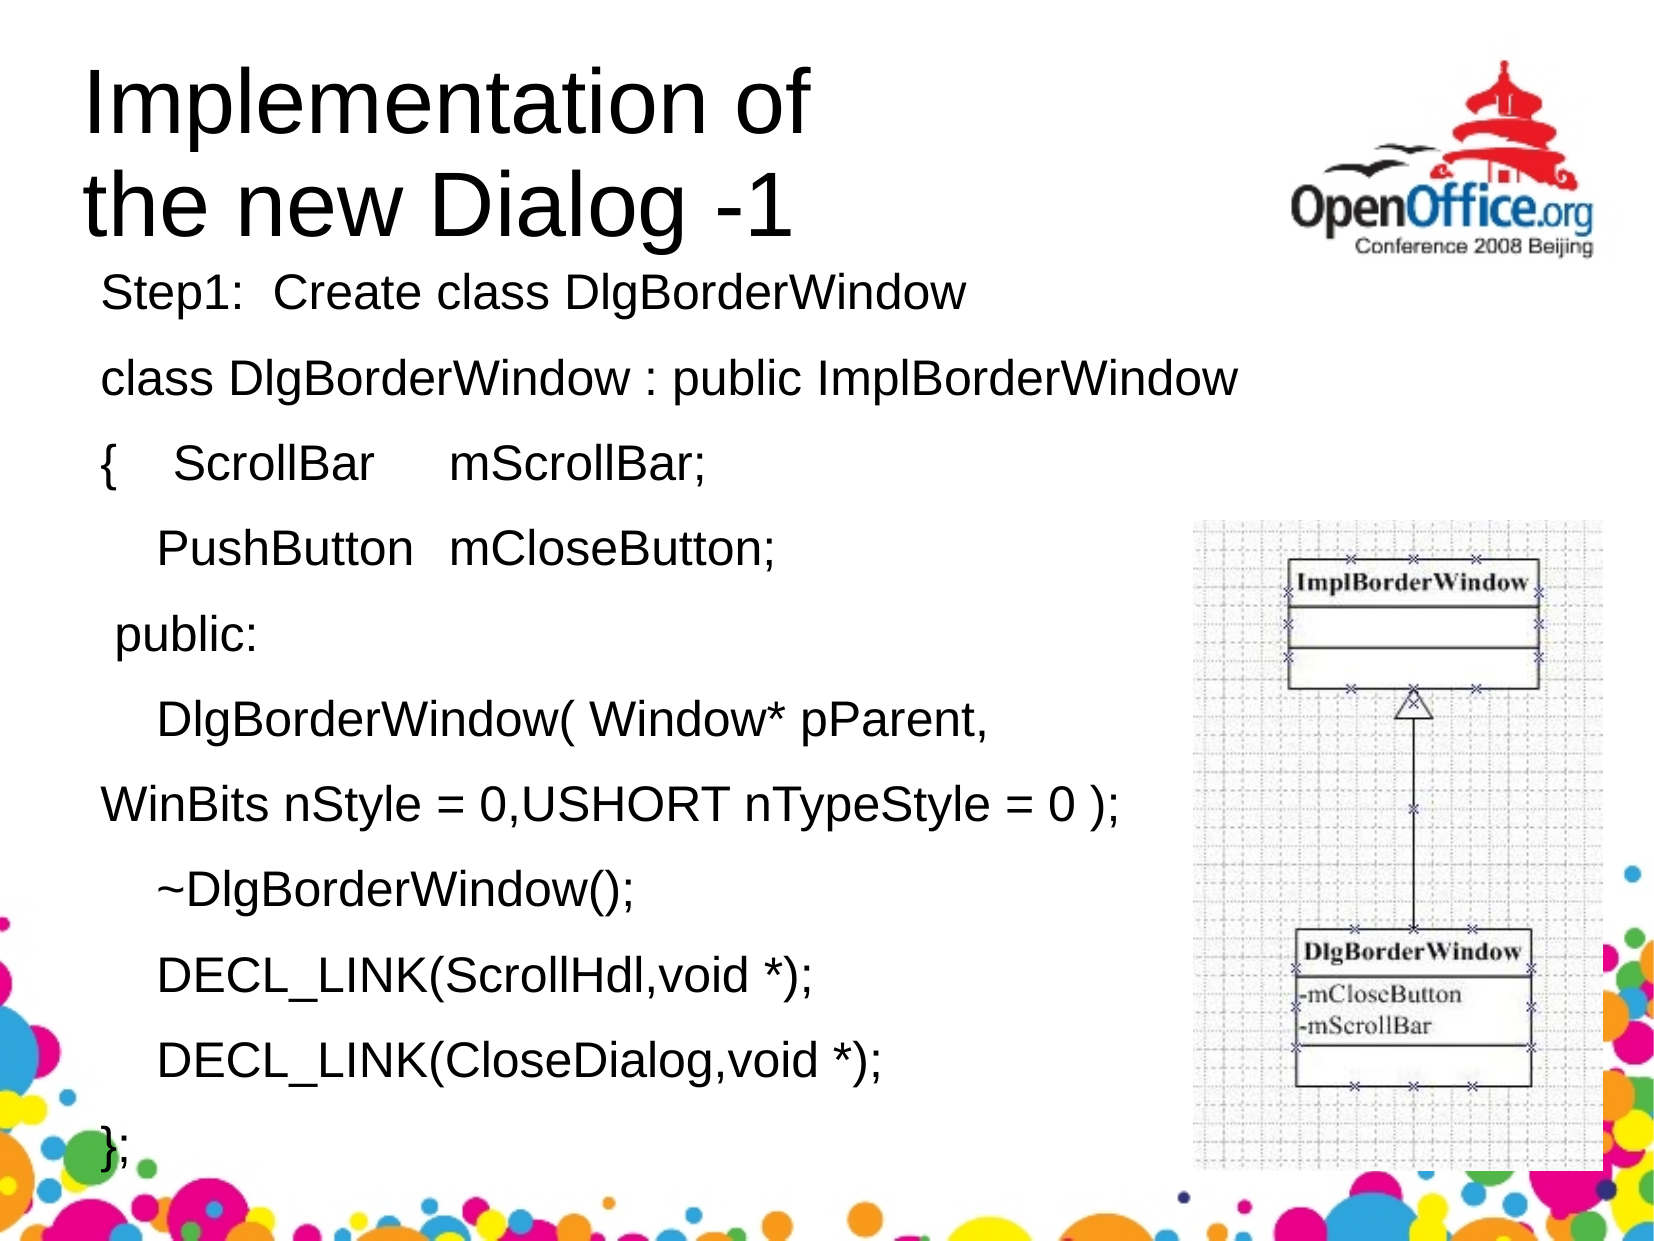

# Implementation of the new Dialog -1
Step1: Create class DlgBorderWindow
class DlgBorderWindow : public ImplBorderWindow
{ ScrollBar	mScrollBar;
 PushButton	mCloseButton;
 public:
 DlgBorderWindow( Window* pParent,
WinBits nStyle = 0,USHORT nTypeStyle = 0 );
 ~DlgBorderWindow();
 DECL_LINK(ScrollHdl,void *);
 DECL_LINK(CloseDialog,void *);
};